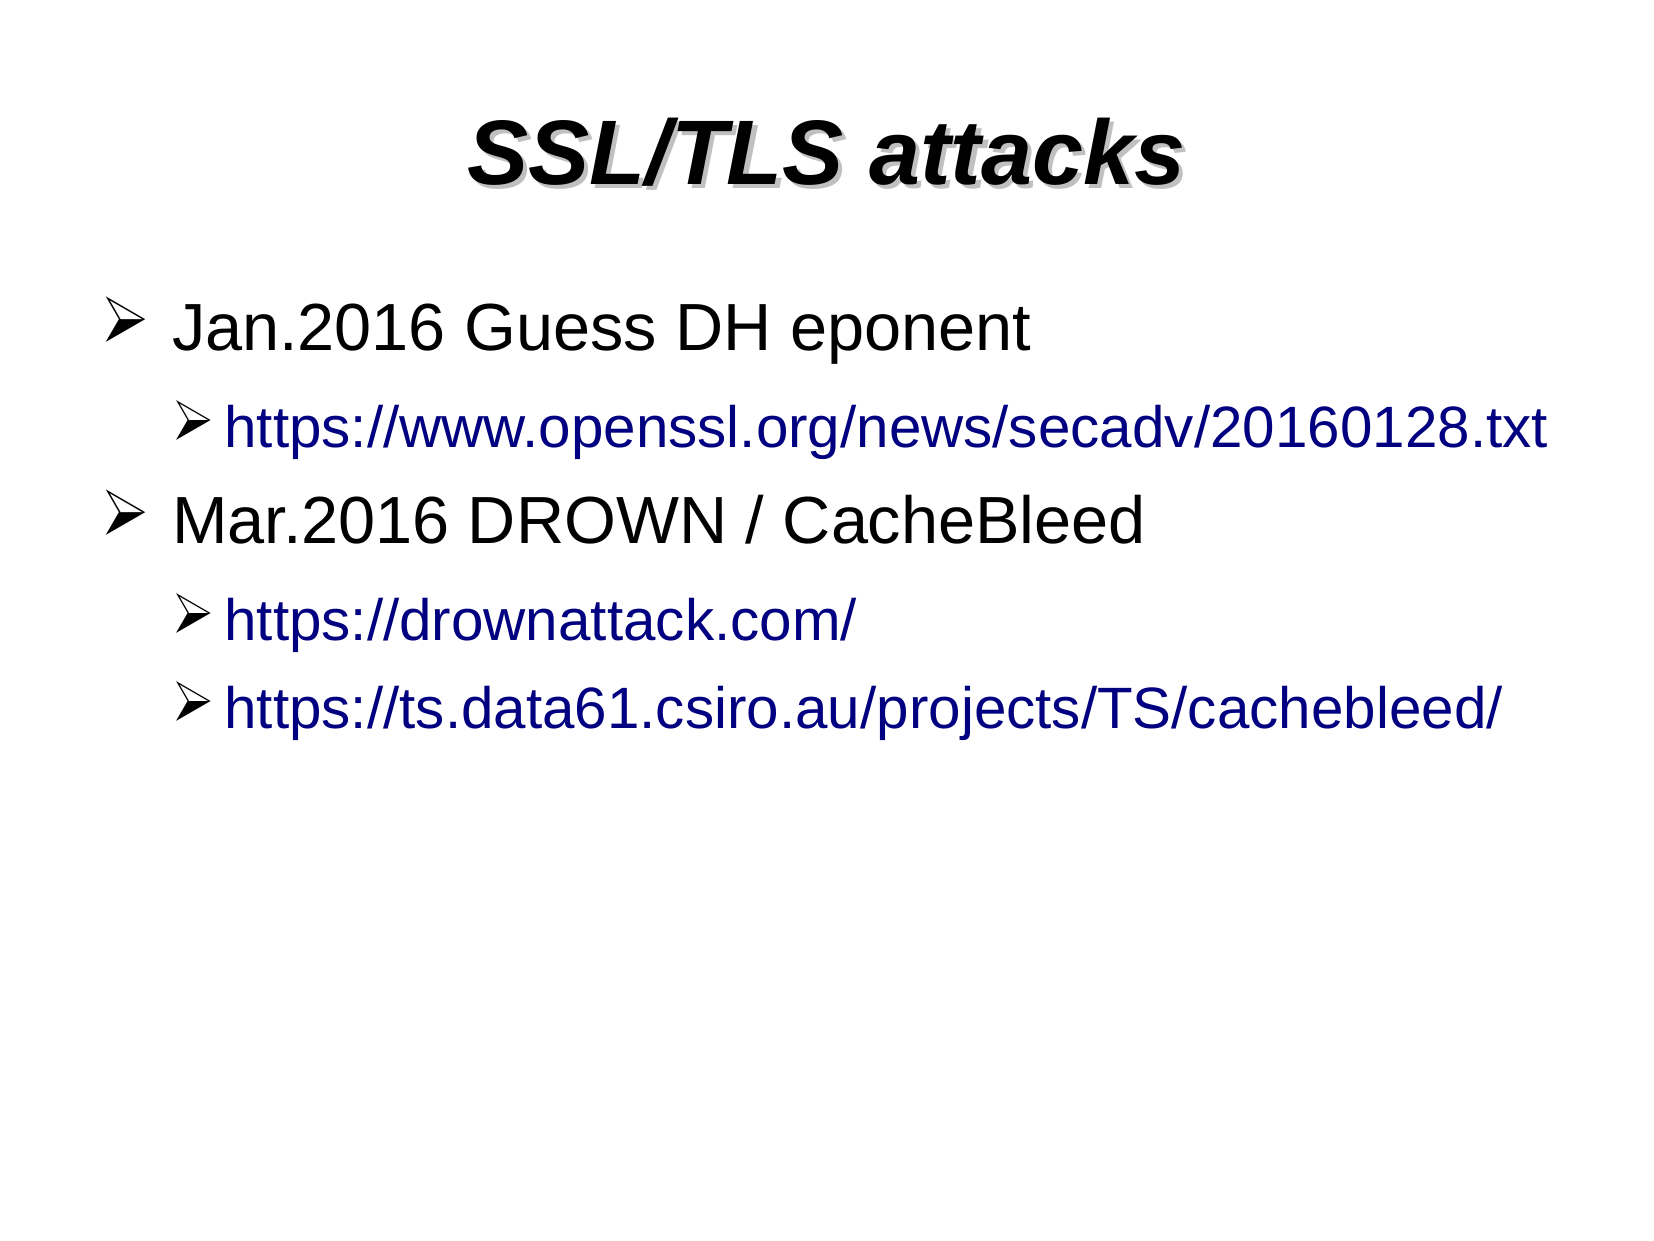

# SSL/TLS attacks
 Jan.2016 Guess DH eponent
https://www.openssl.org/news/secadv/20160128.txt
 Mar.2016 DROWN / CacheBleed
https://drownattack.com/
https://ts.data61.csiro.au/projects/TS/cachebleed/